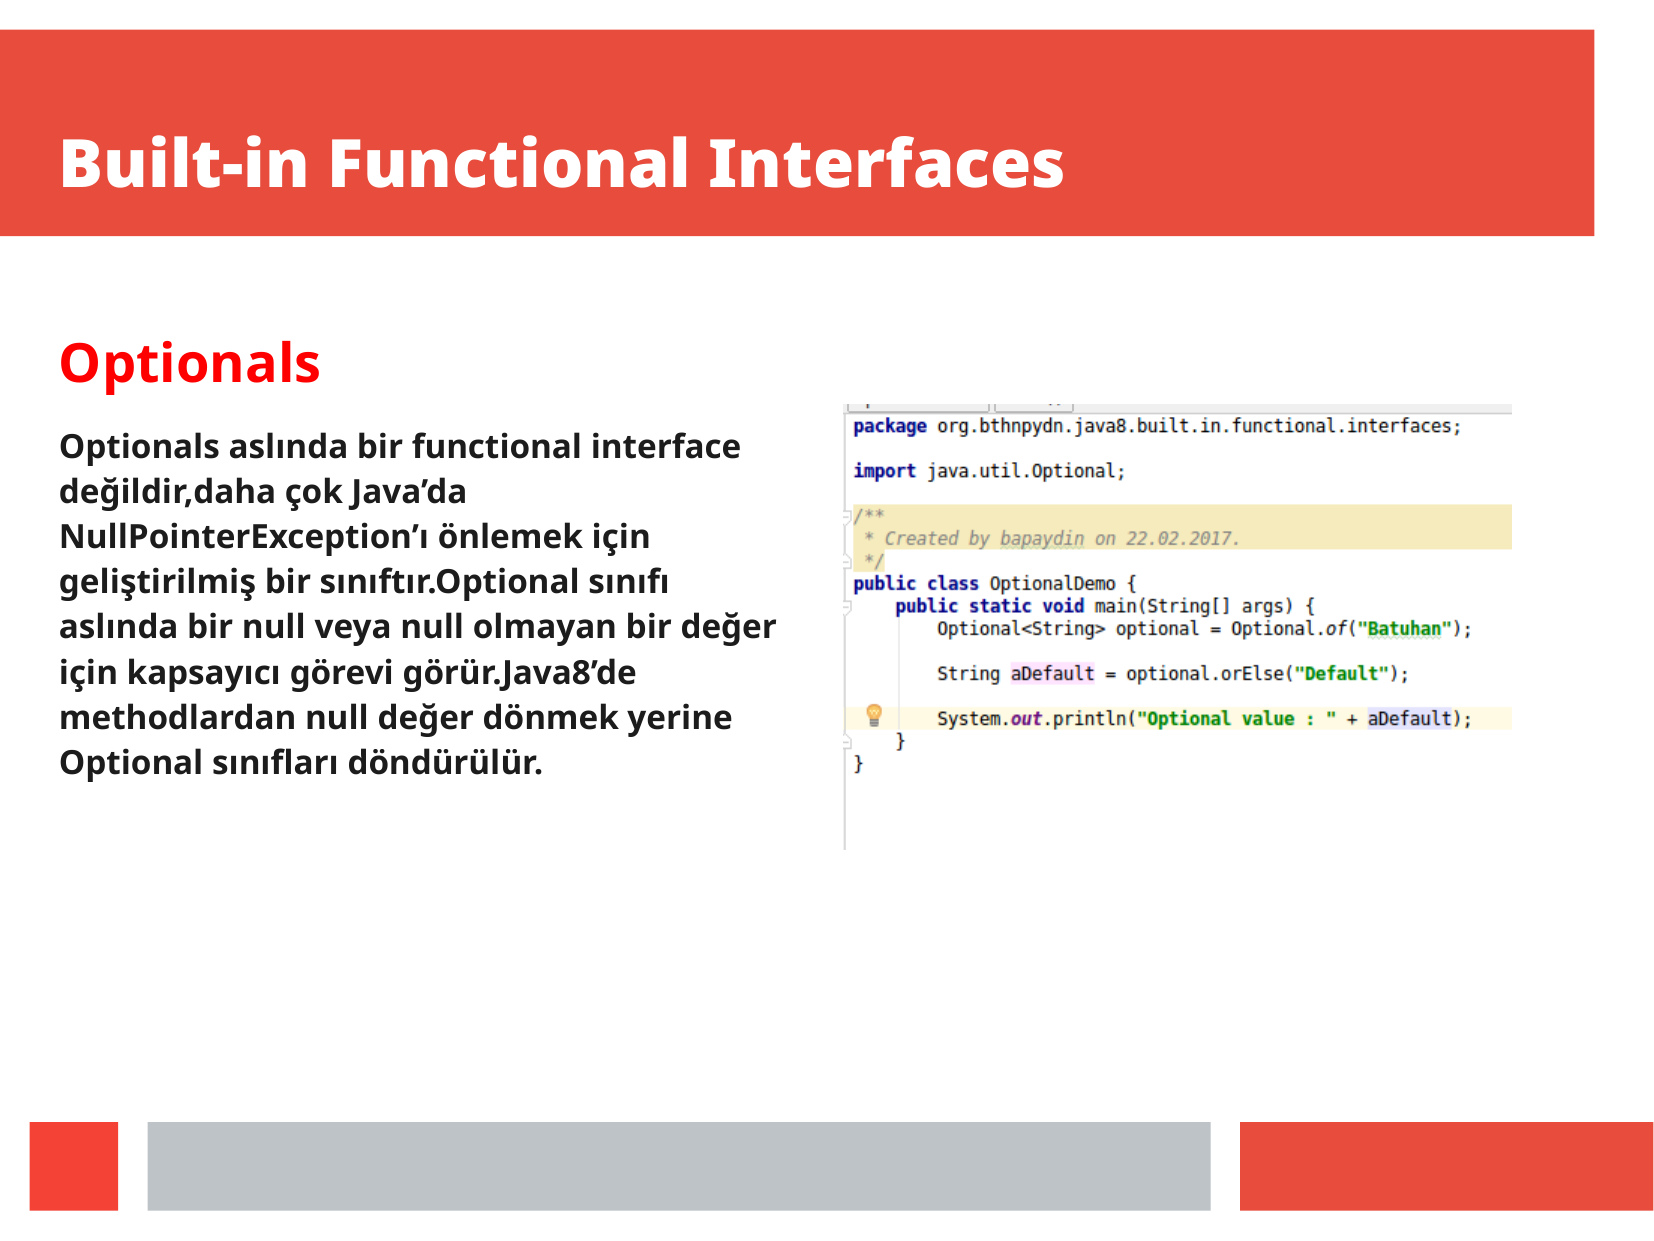

# Built-in Functional Interfaces
Optionals
Optionals aslında bir functional interface değildir,daha çok Java’da NullPointerException’ı önlemek için geliştirilmiş bir sınıftır.Optional sınıfı aslında bir null veya null olmayan bir değer için kapsayıcı görevi görür.Java8’de methodlardan null değer dönmek yerine Optional sınıfları döndürülür.